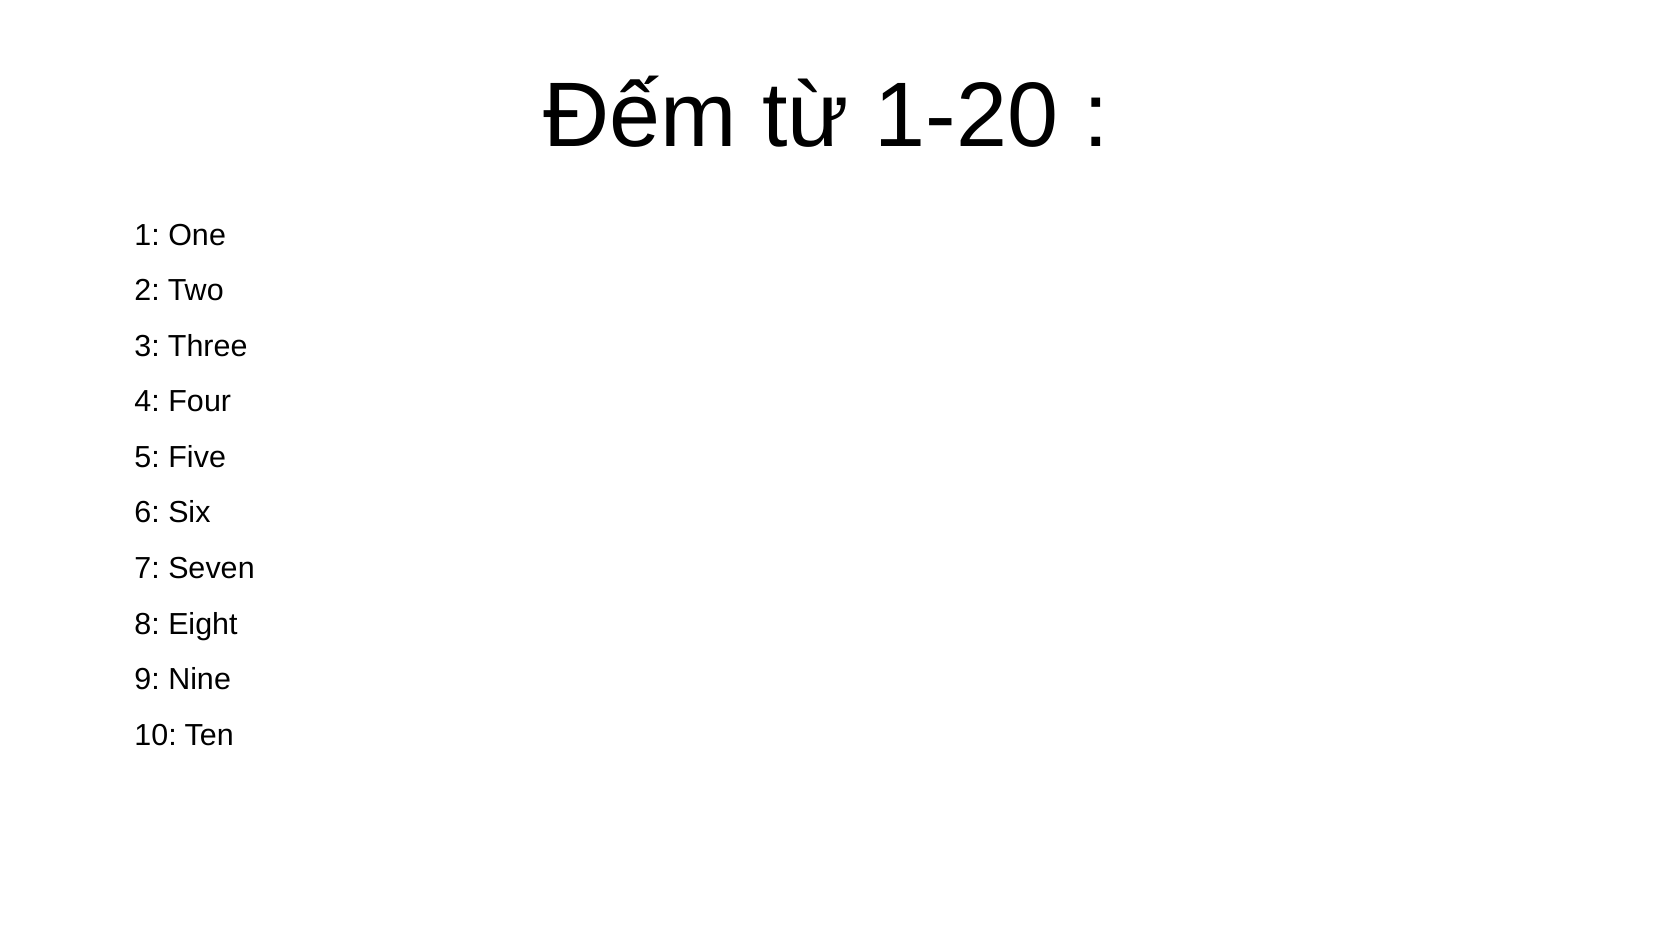

# Đếm từ 1-20 :
1: One
2: Two
3: Three
4: Four
5: Five
6: Six
7: Seven
8: Eight
9: Nine
10: Ten